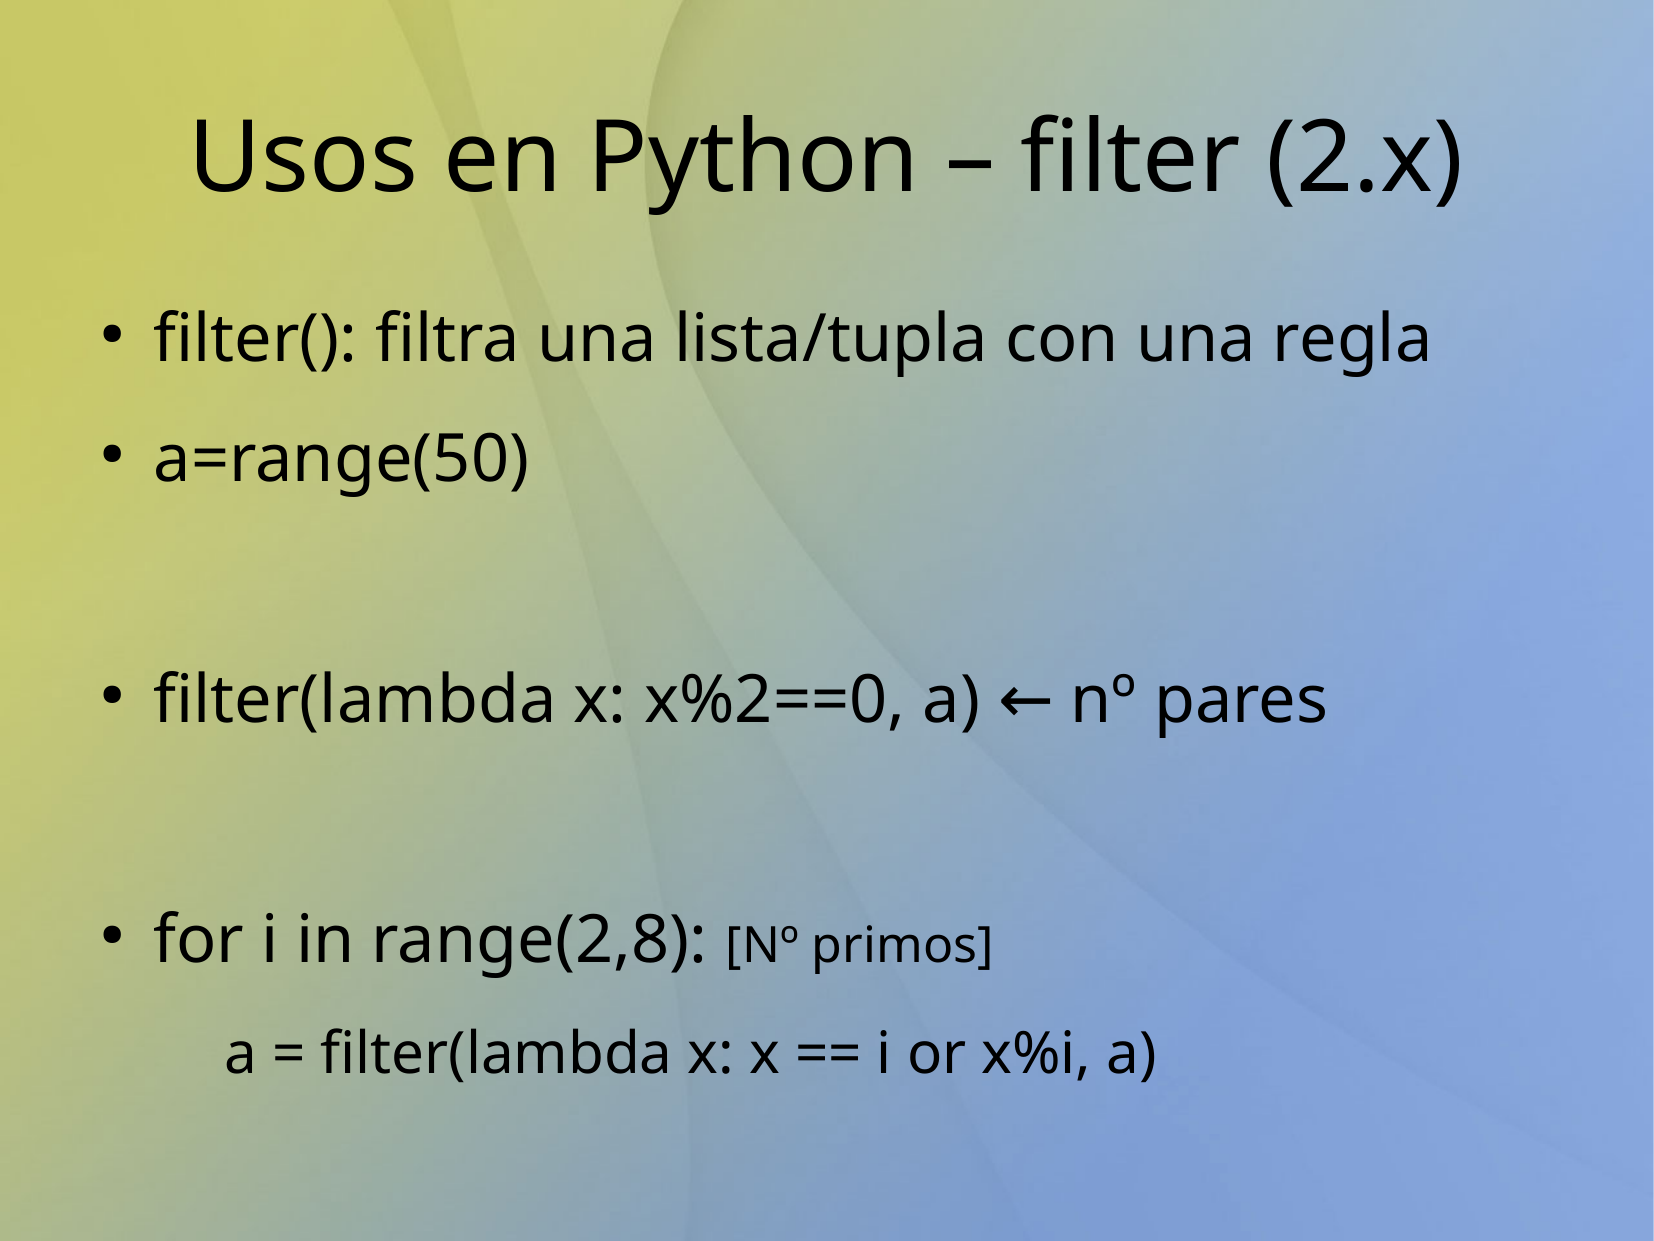

# Usos en Python – filter (2.x)
filter(): filtra una lista/tupla con una regla
a=range(50)
filter(lambda x: x%2==0, a) ← nº pares
for i in range(2,8): [Nº primos]
a = filter(lambda x: x == i or x%i, a)